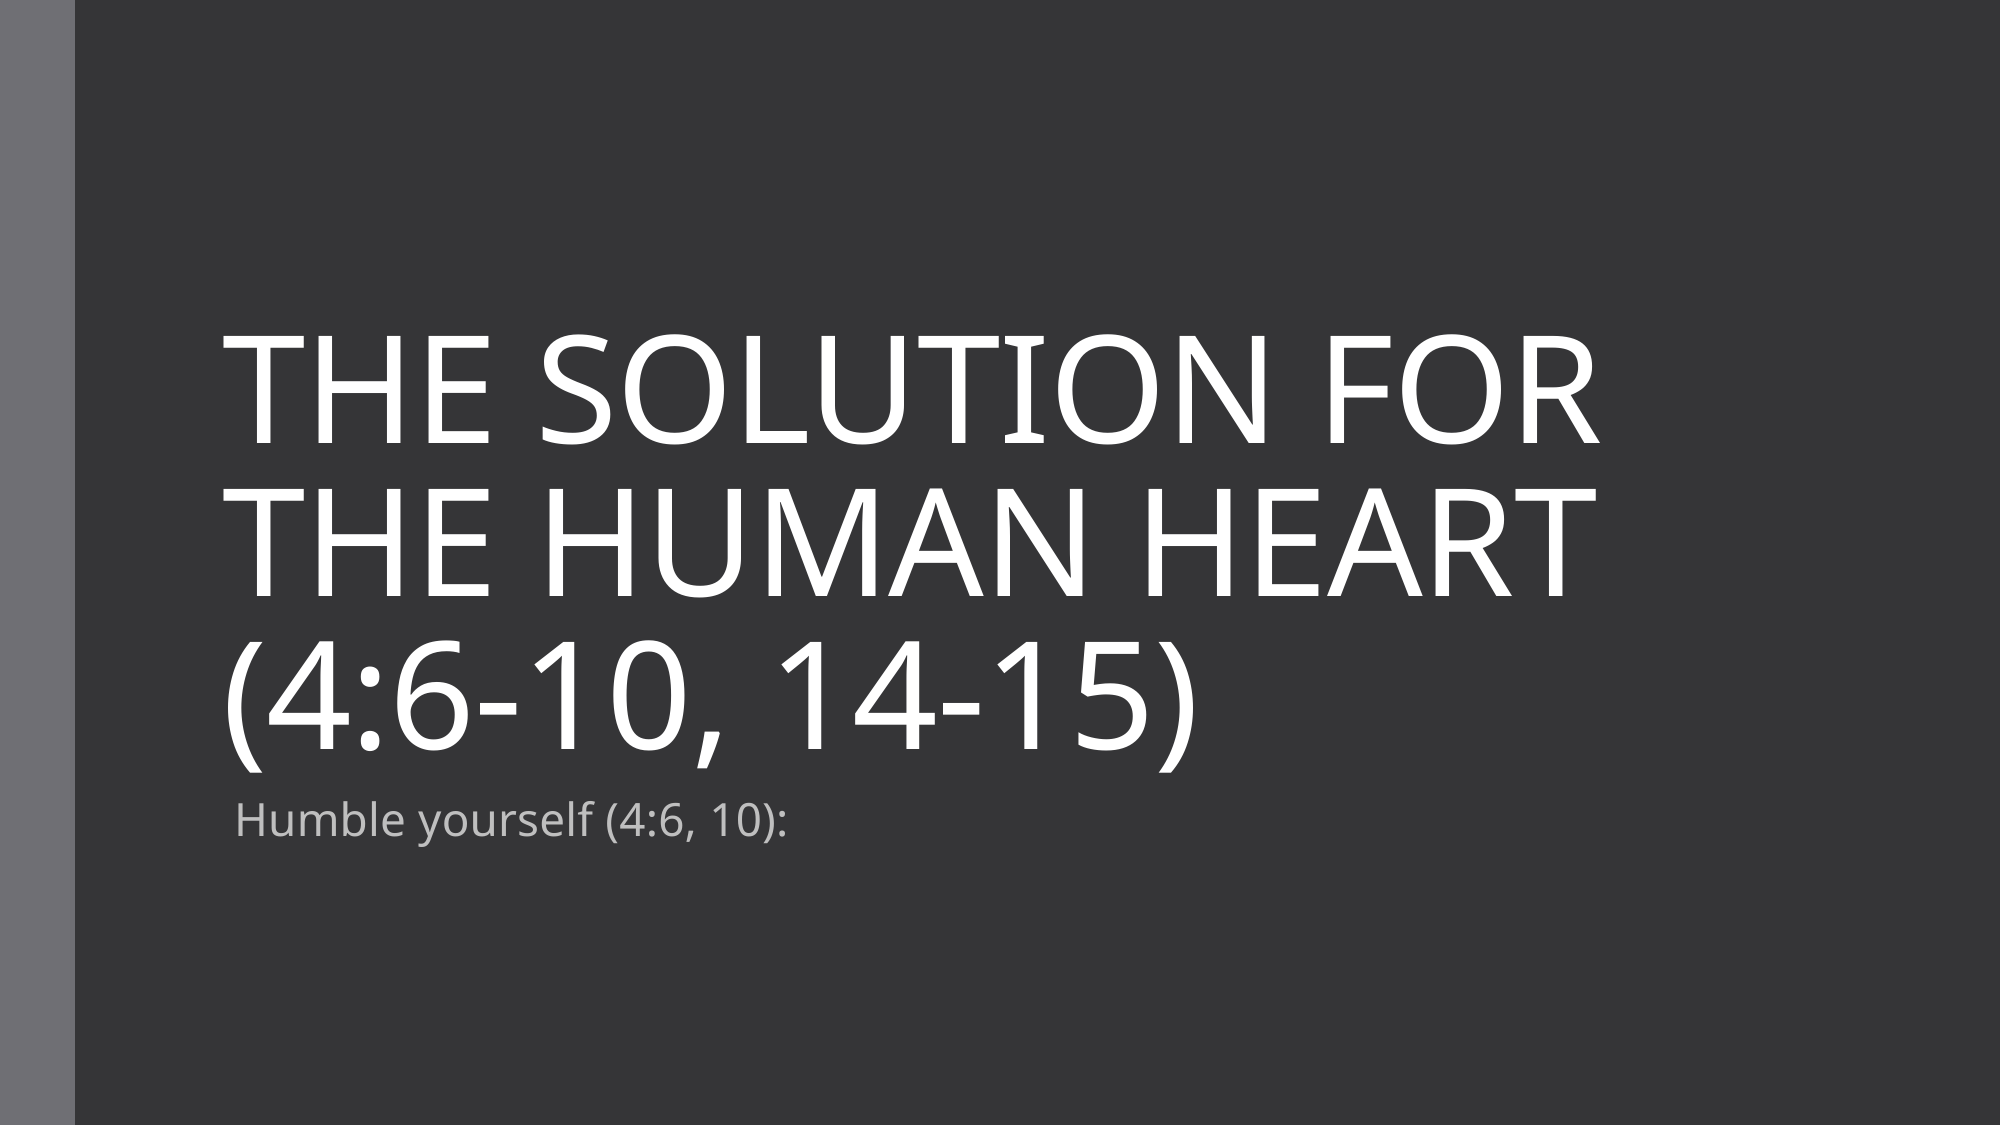

# THE SOLUTION FOR THE HUMAN HEART (4:6-10, 14-15)
 Humble yourself (4:6, 10):